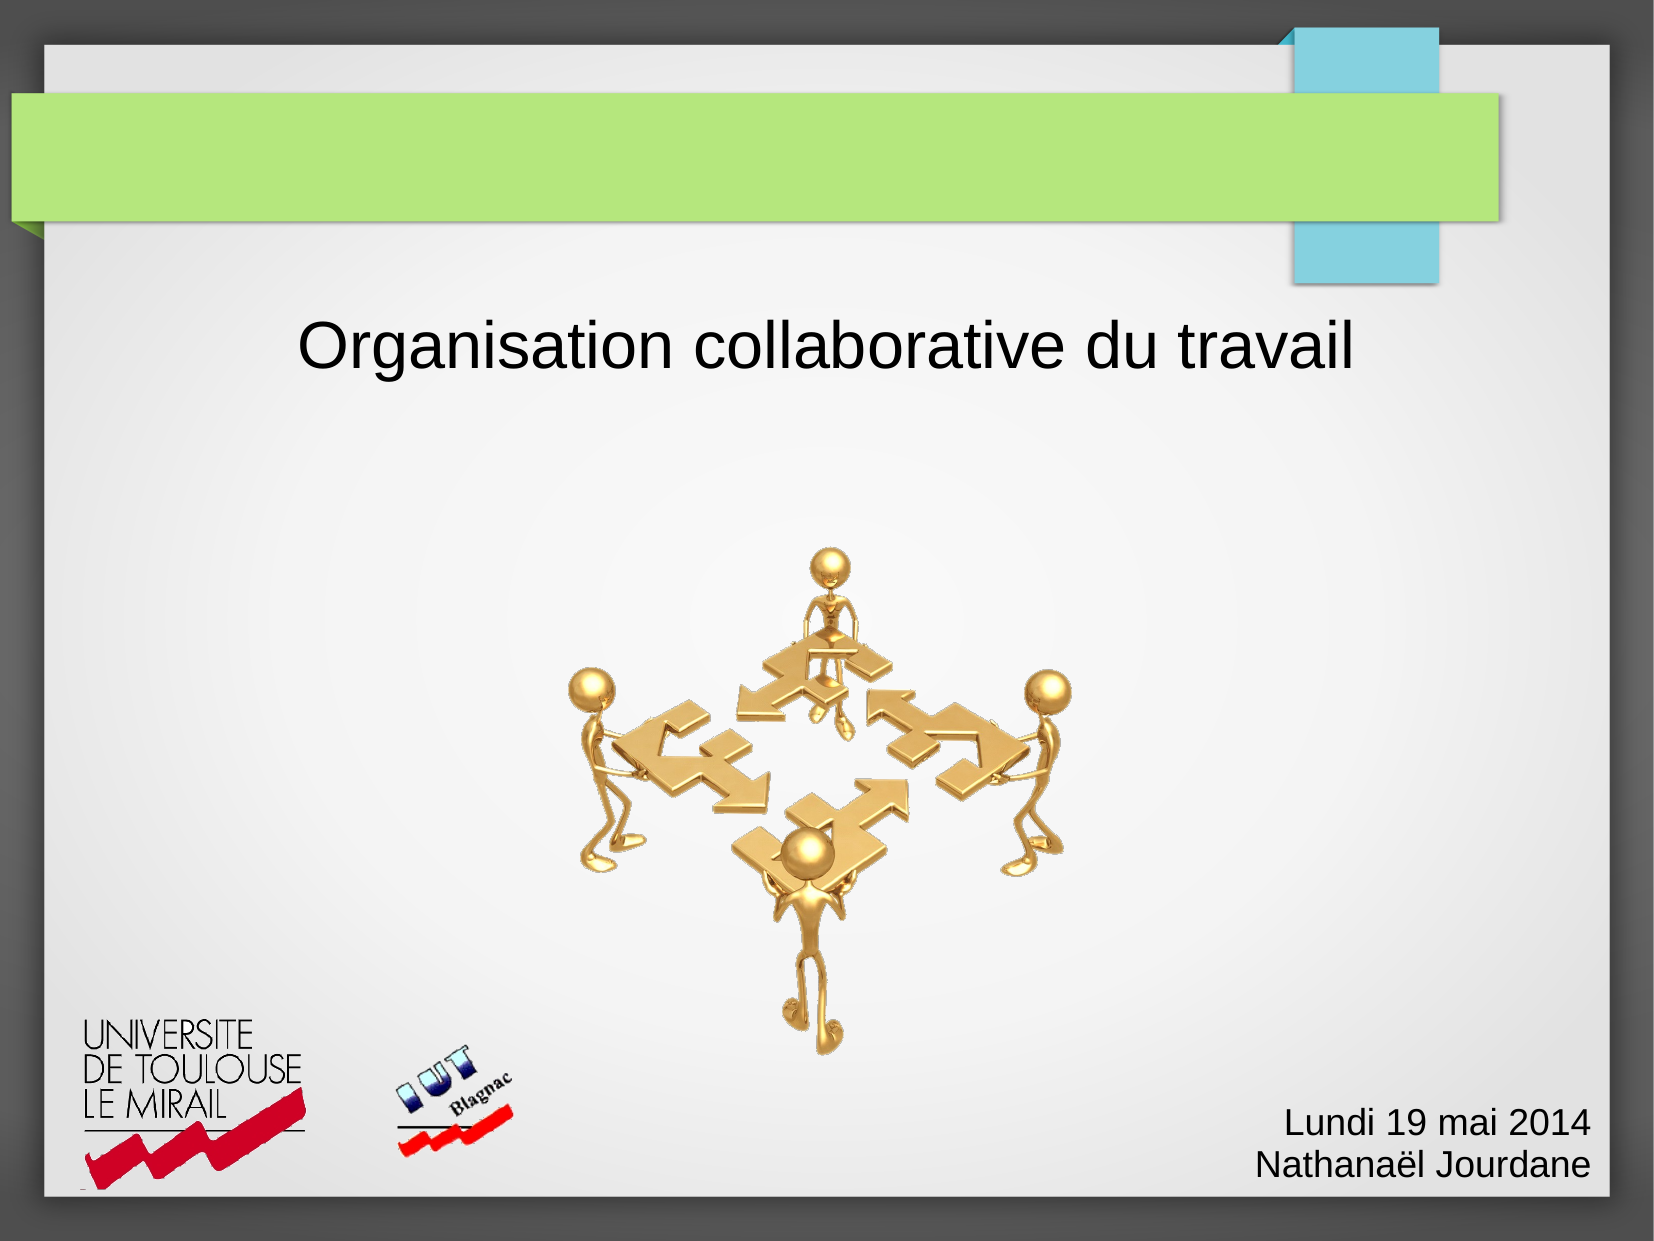

# Organisation collaborative du travail
Lundi 19 mai 2014
Nathanaël Jourdane